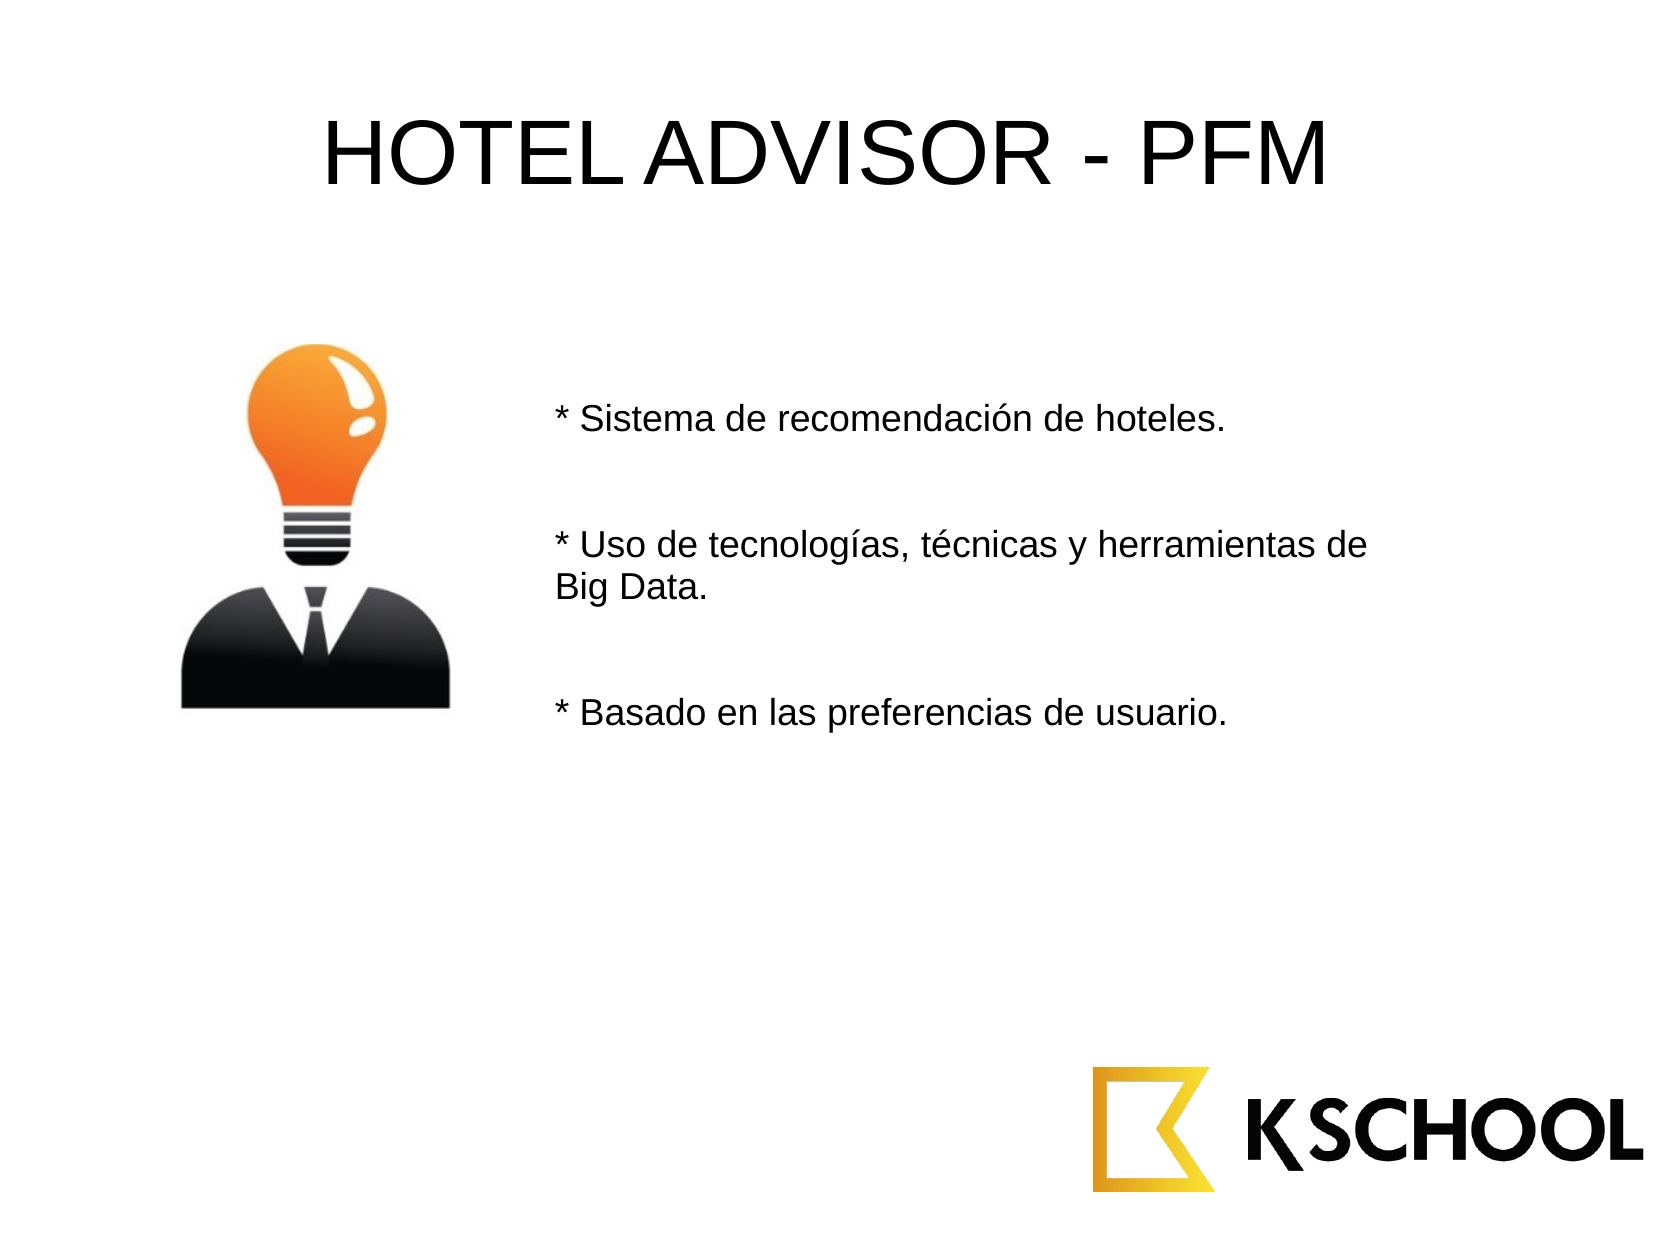

# HOTEL ADVISOR - PFM
* Sistema de recomendación de hoteles.
* Uso de tecnologías, técnicas y herramientas de Big Data.
* Basado en las preferencias de usuario.